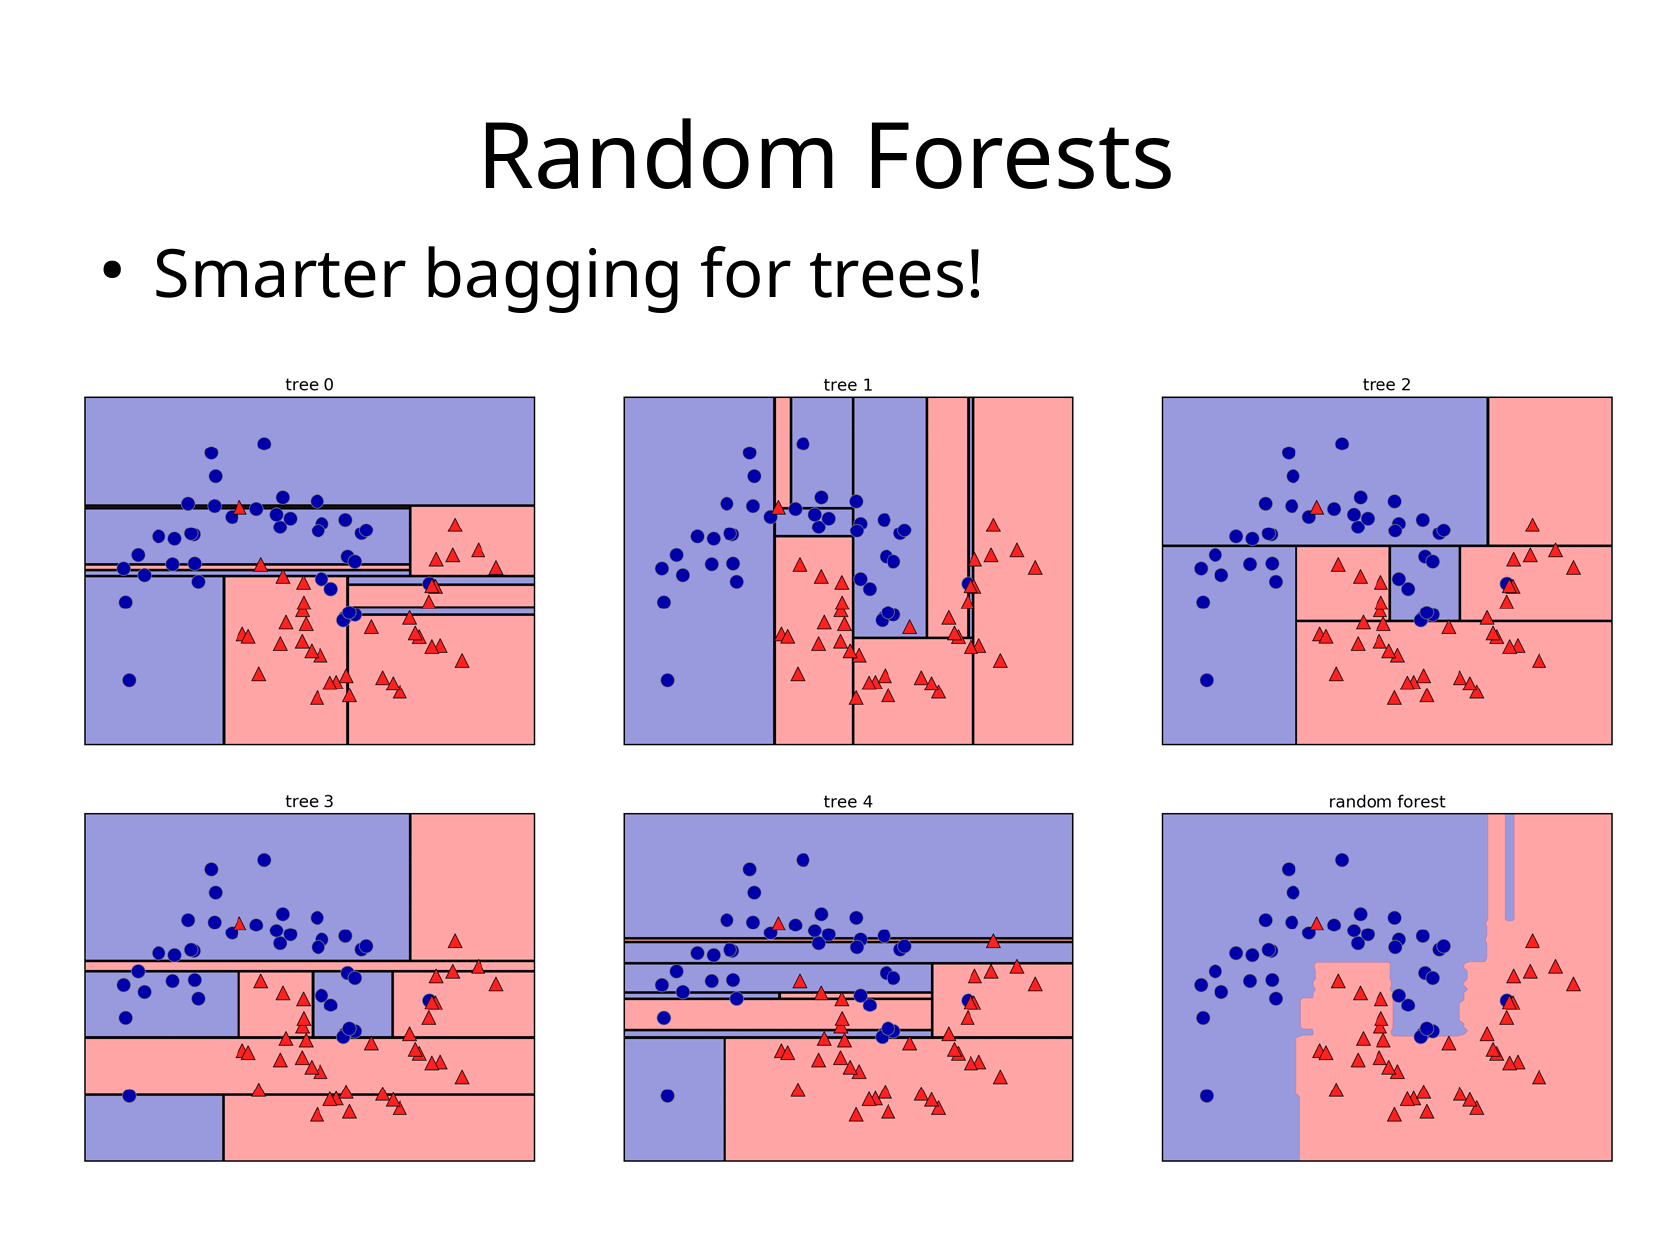

# Random Forests
Smarter bagging for trees!